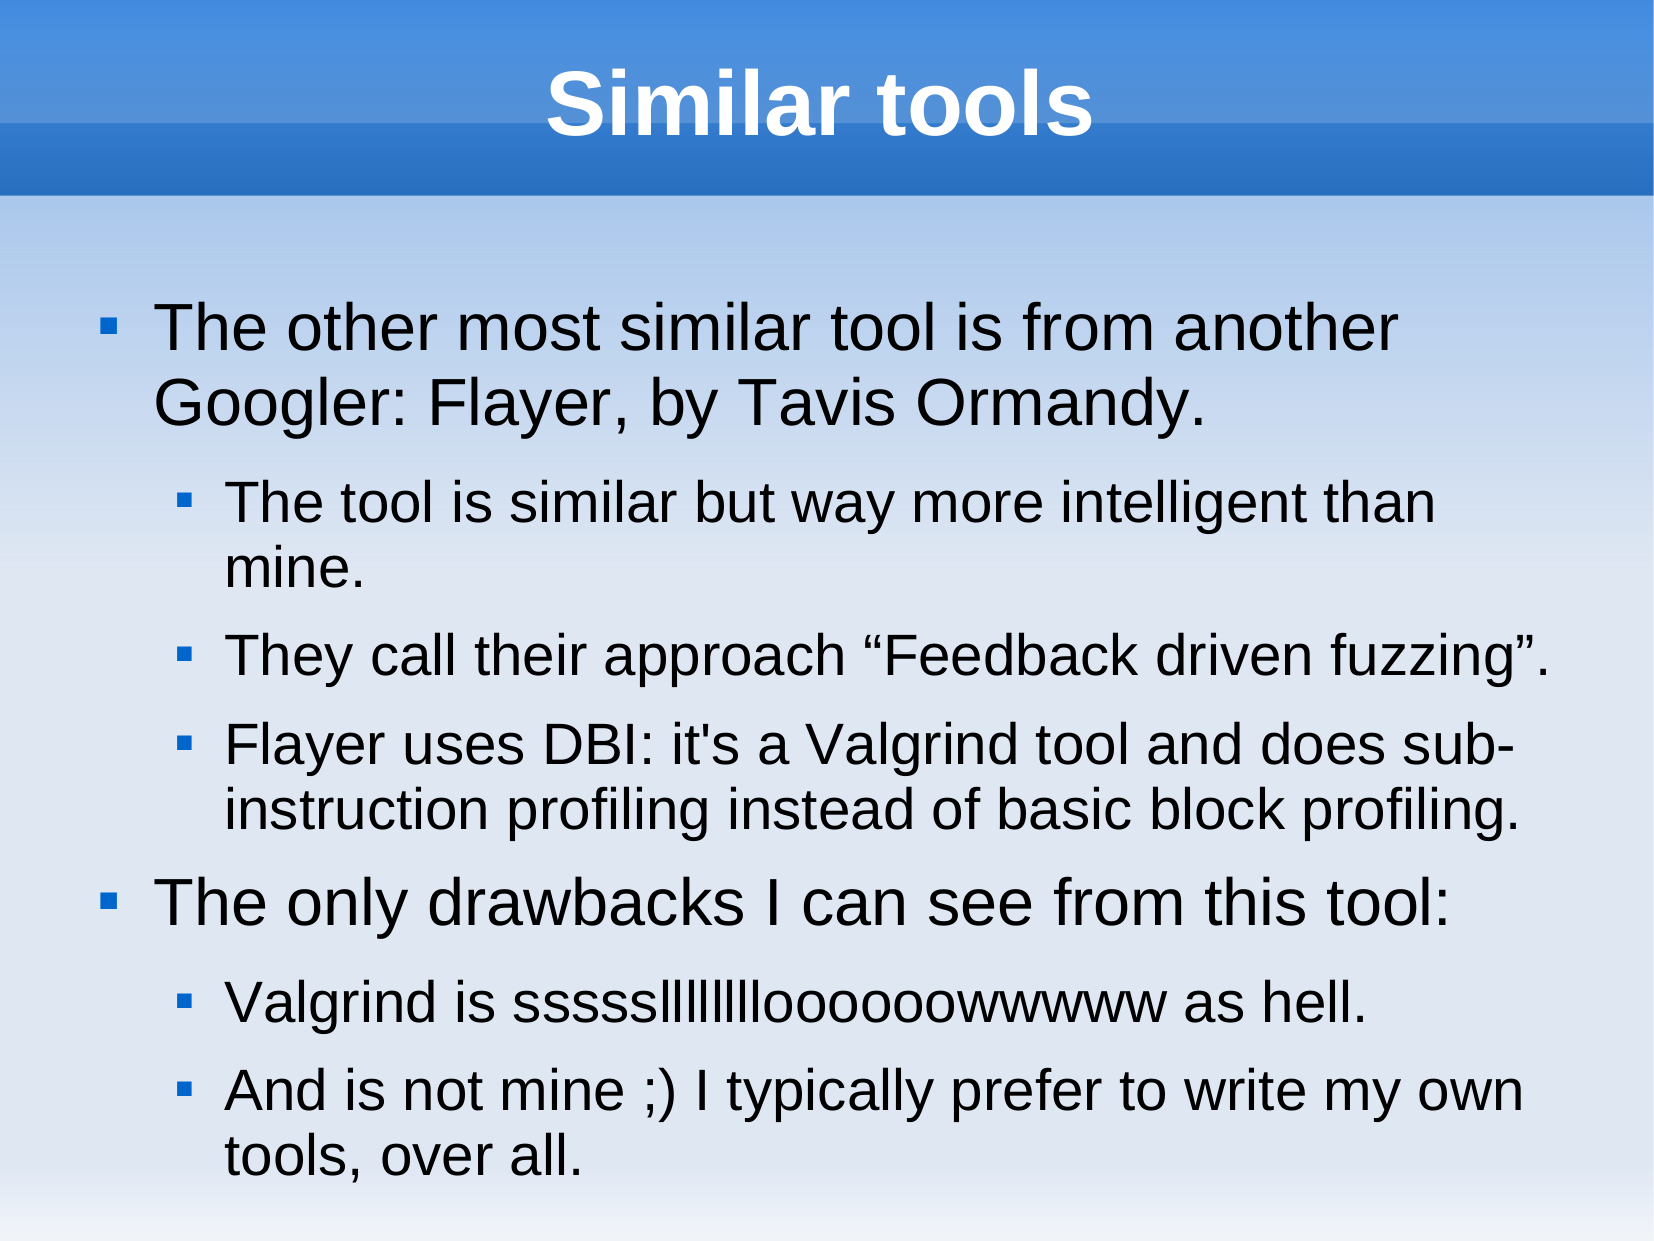

# Similar tools
The other most similar tool is from another Googler: Flayer, by Tavis Ormandy.
The tool is similar but way more intelligent than mine.
They call their approach “Feedback driven fuzzing”.
Flayer uses DBI: it's a Valgrind tool and does sub-instruction profiling instead of basic block profiling.
The only drawbacks I can see from this tool:
Valgrind is ssssslllllllloooooowwwww as hell.
And is not mine ;) I typically prefer to write my own tools, over all.